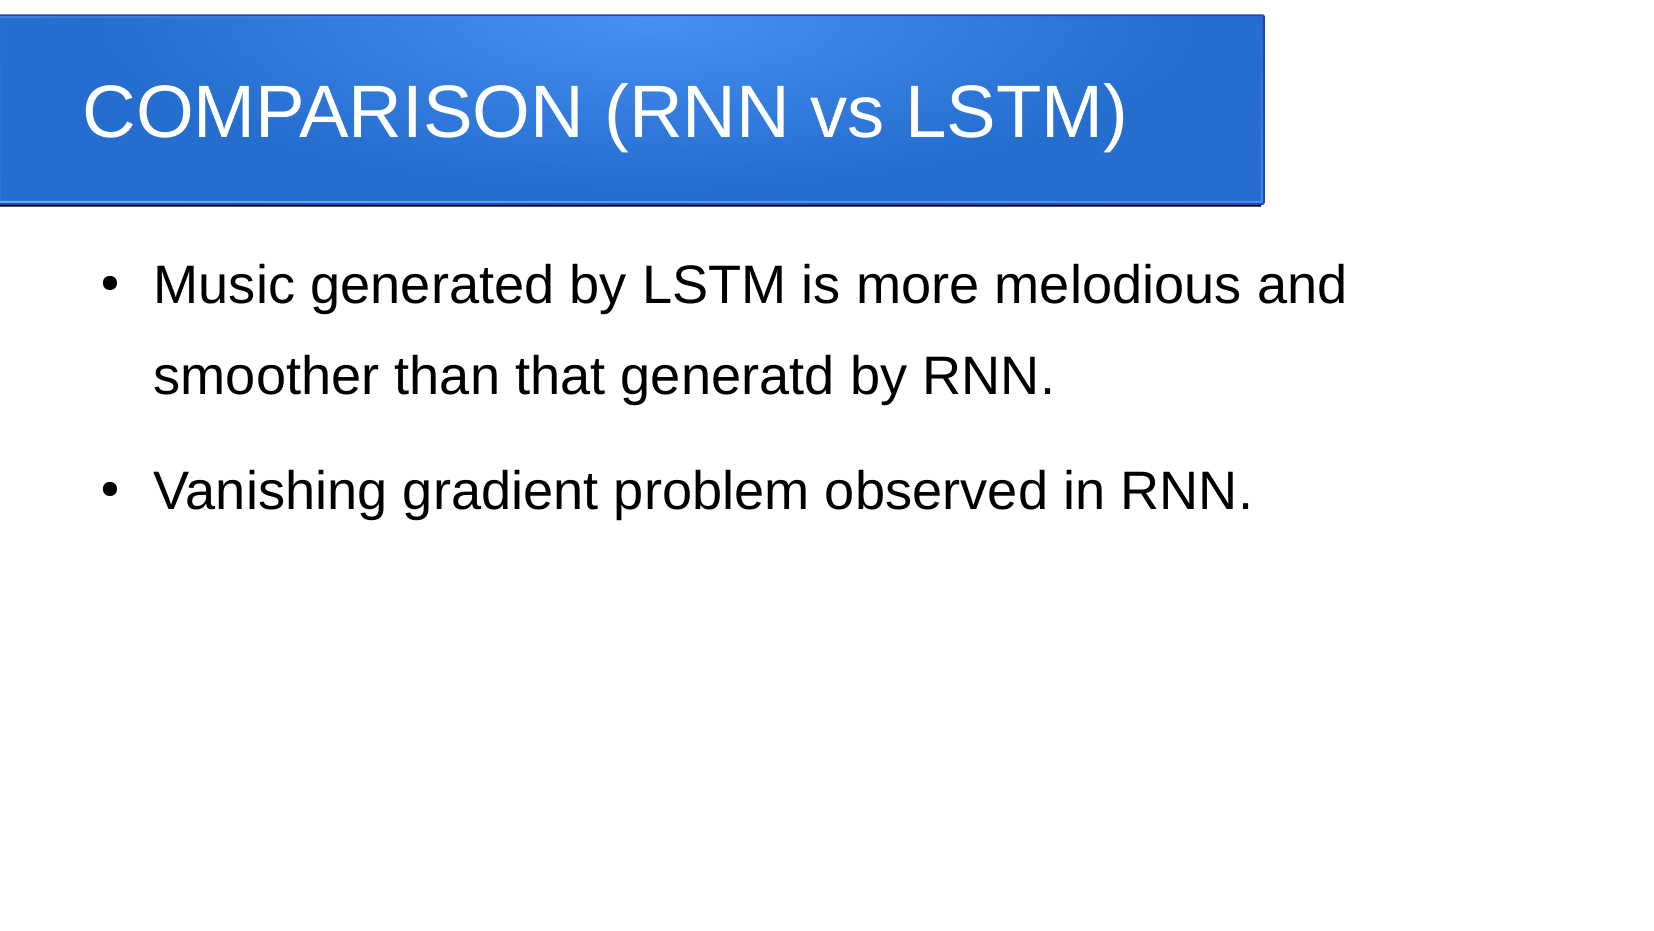

# COMPARISON (RNN vs LSTM)
Music generated by LSTM is more melodious and smoother than that generatd by RNN.
Vanishing gradient problem observed in RNN.